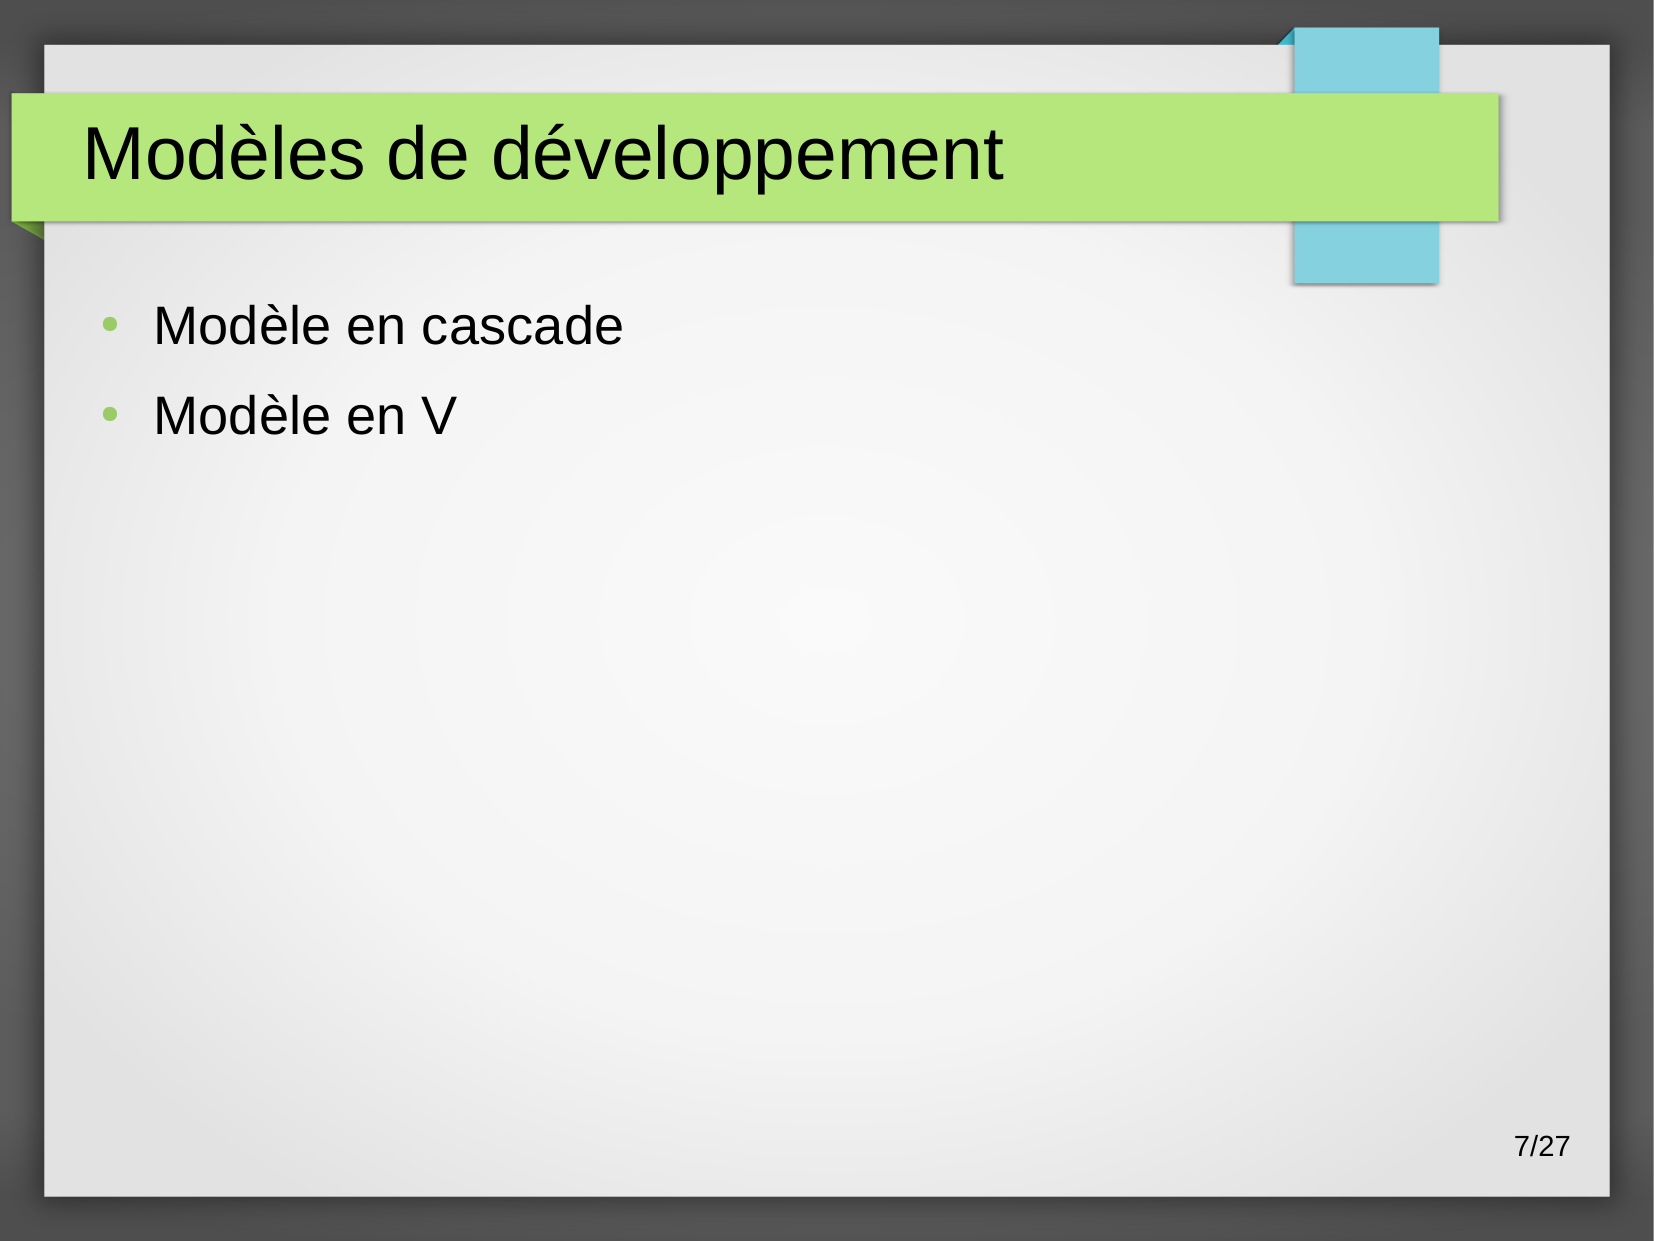

# Modèles de développement
Modèle en cascade
Modèle en V
7